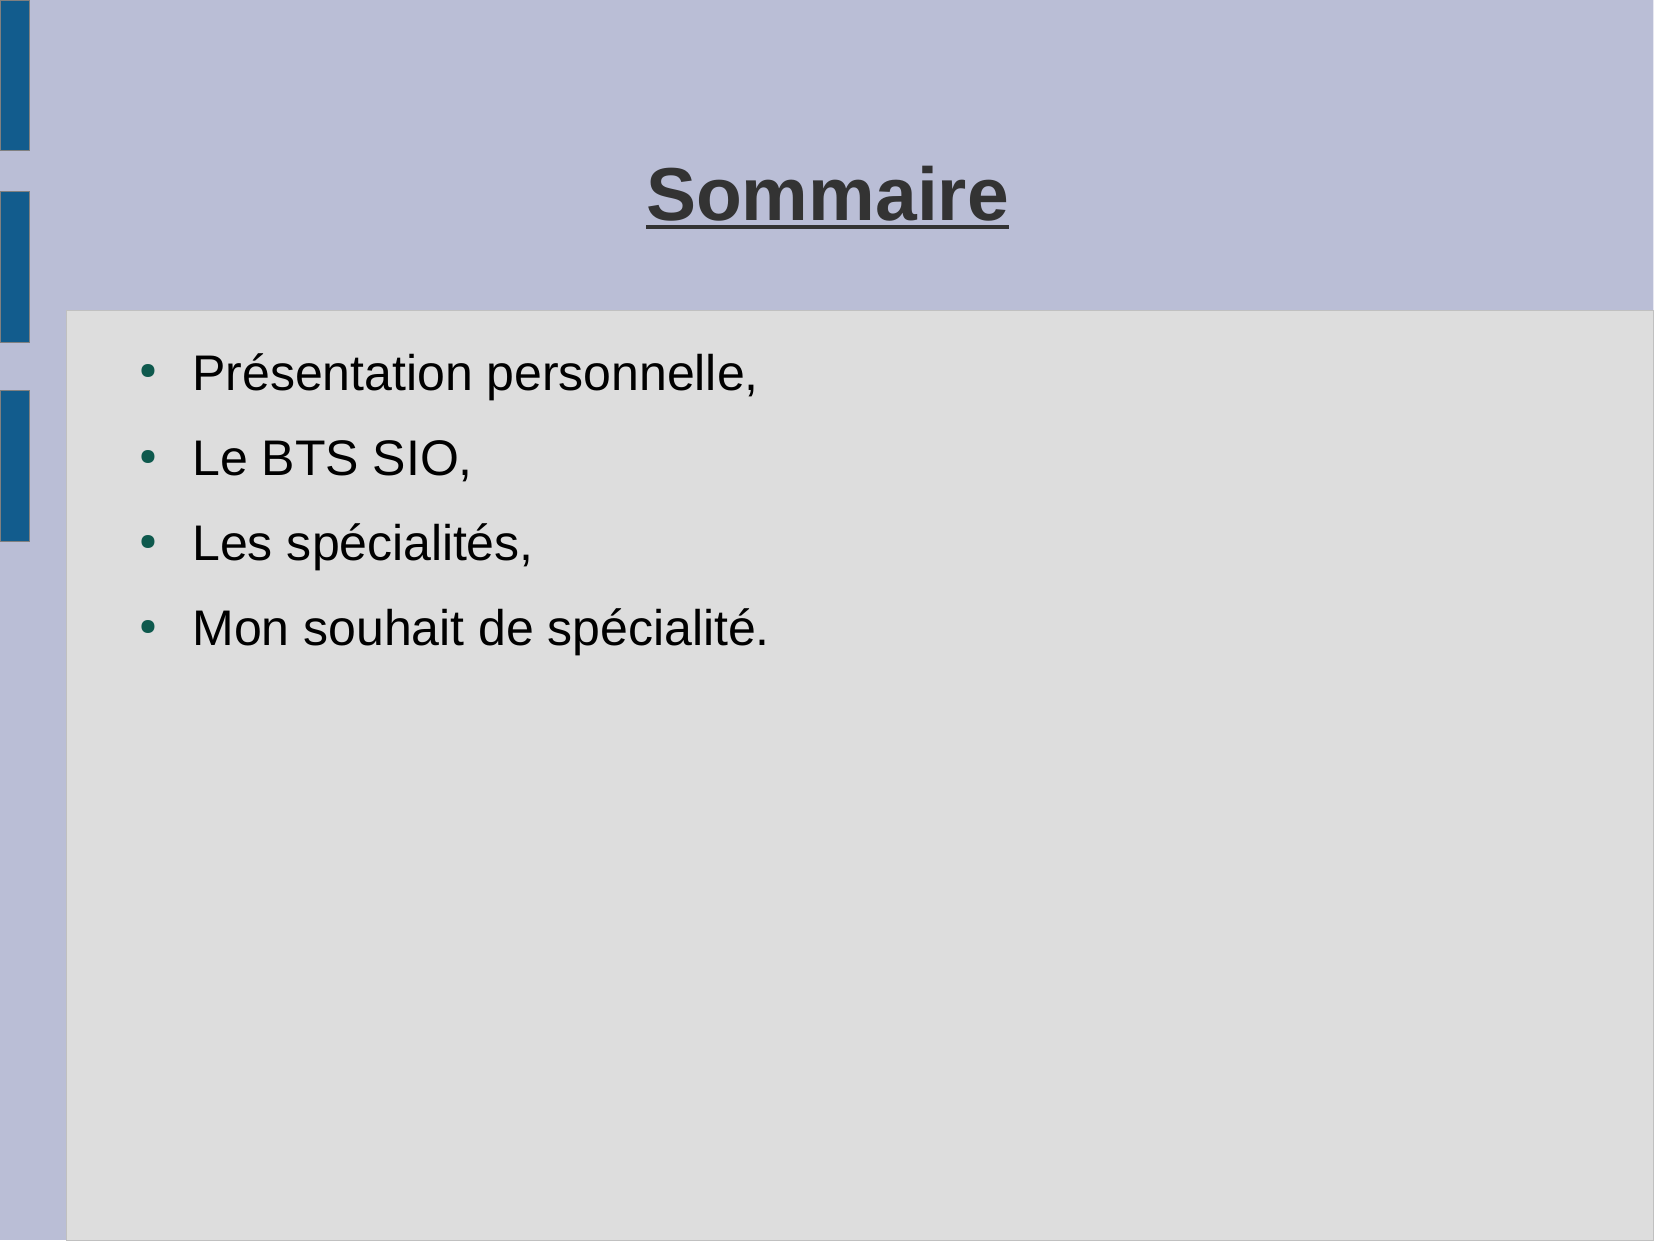

# Sommaire
Présentation personnelle,
Le BTS SIO,
Les spécialités,
Mon souhait de spécialité.